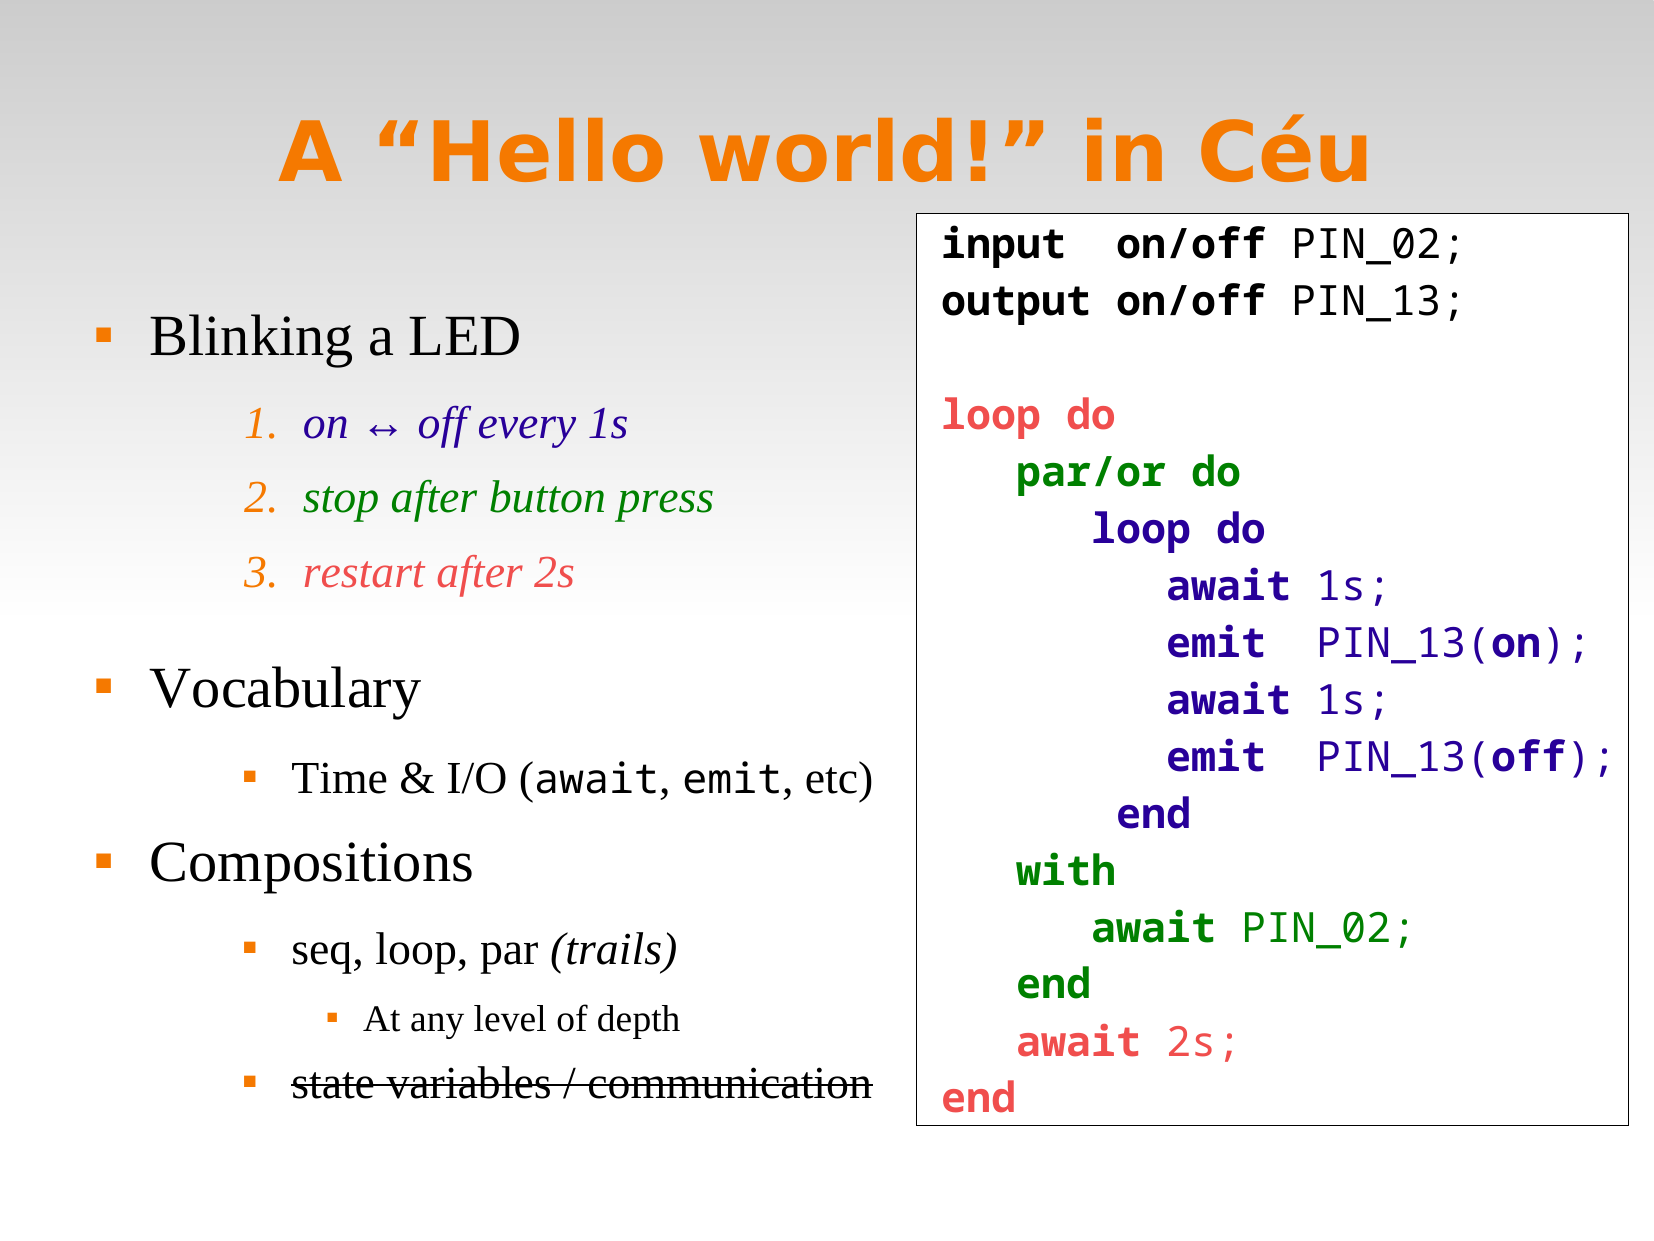

A “Hello world!” in Céu
 input on/off PIN_02;
 output on/off PIN_13;
 loop do
 par/or do
 loop do
 await 1s;
 emit PIN_13(on);
 await 1s;
 emit PIN_13(off);
 end
 with
 await PIN_02;
 end
 await 2s;
 end
# Blinking a LED
 on ↔ off every 1s
 stop after button press
 restart after 2s
Vocabulary
Time & I/O (await, emit, etc)
Compositions
seq, loop, par (trails)
At any level of depth
state variables / communication